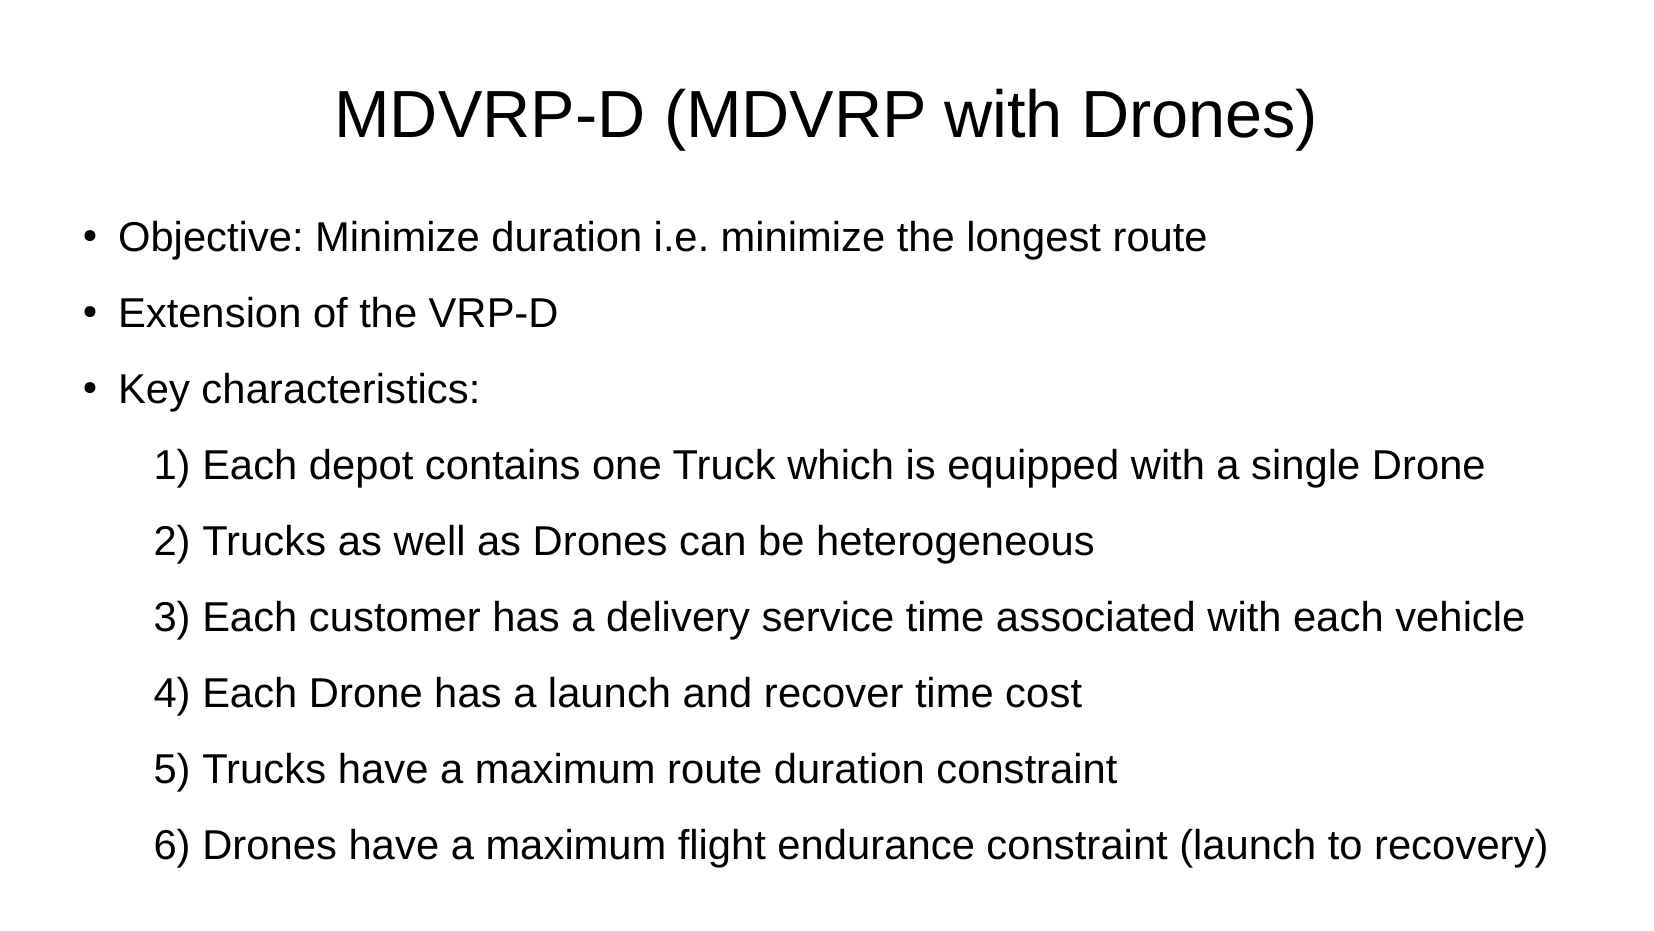

# MDVRP-D (MDVRP with Drones)
Objective: Minimize duration i.e. minimize the longest route
Extension of the VRP-D
Key characteristics:
 Each depot contains one Truck which is equipped with a single Drone
 Trucks as well as Drones can be heterogeneous
 Each customer has a delivery service time associated with each vehicle
 Each Drone has a launch and recover time cost
 Trucks have a maximum route duration constraint
 Drones have a maximum flight endurance constraint (launch to recovery)